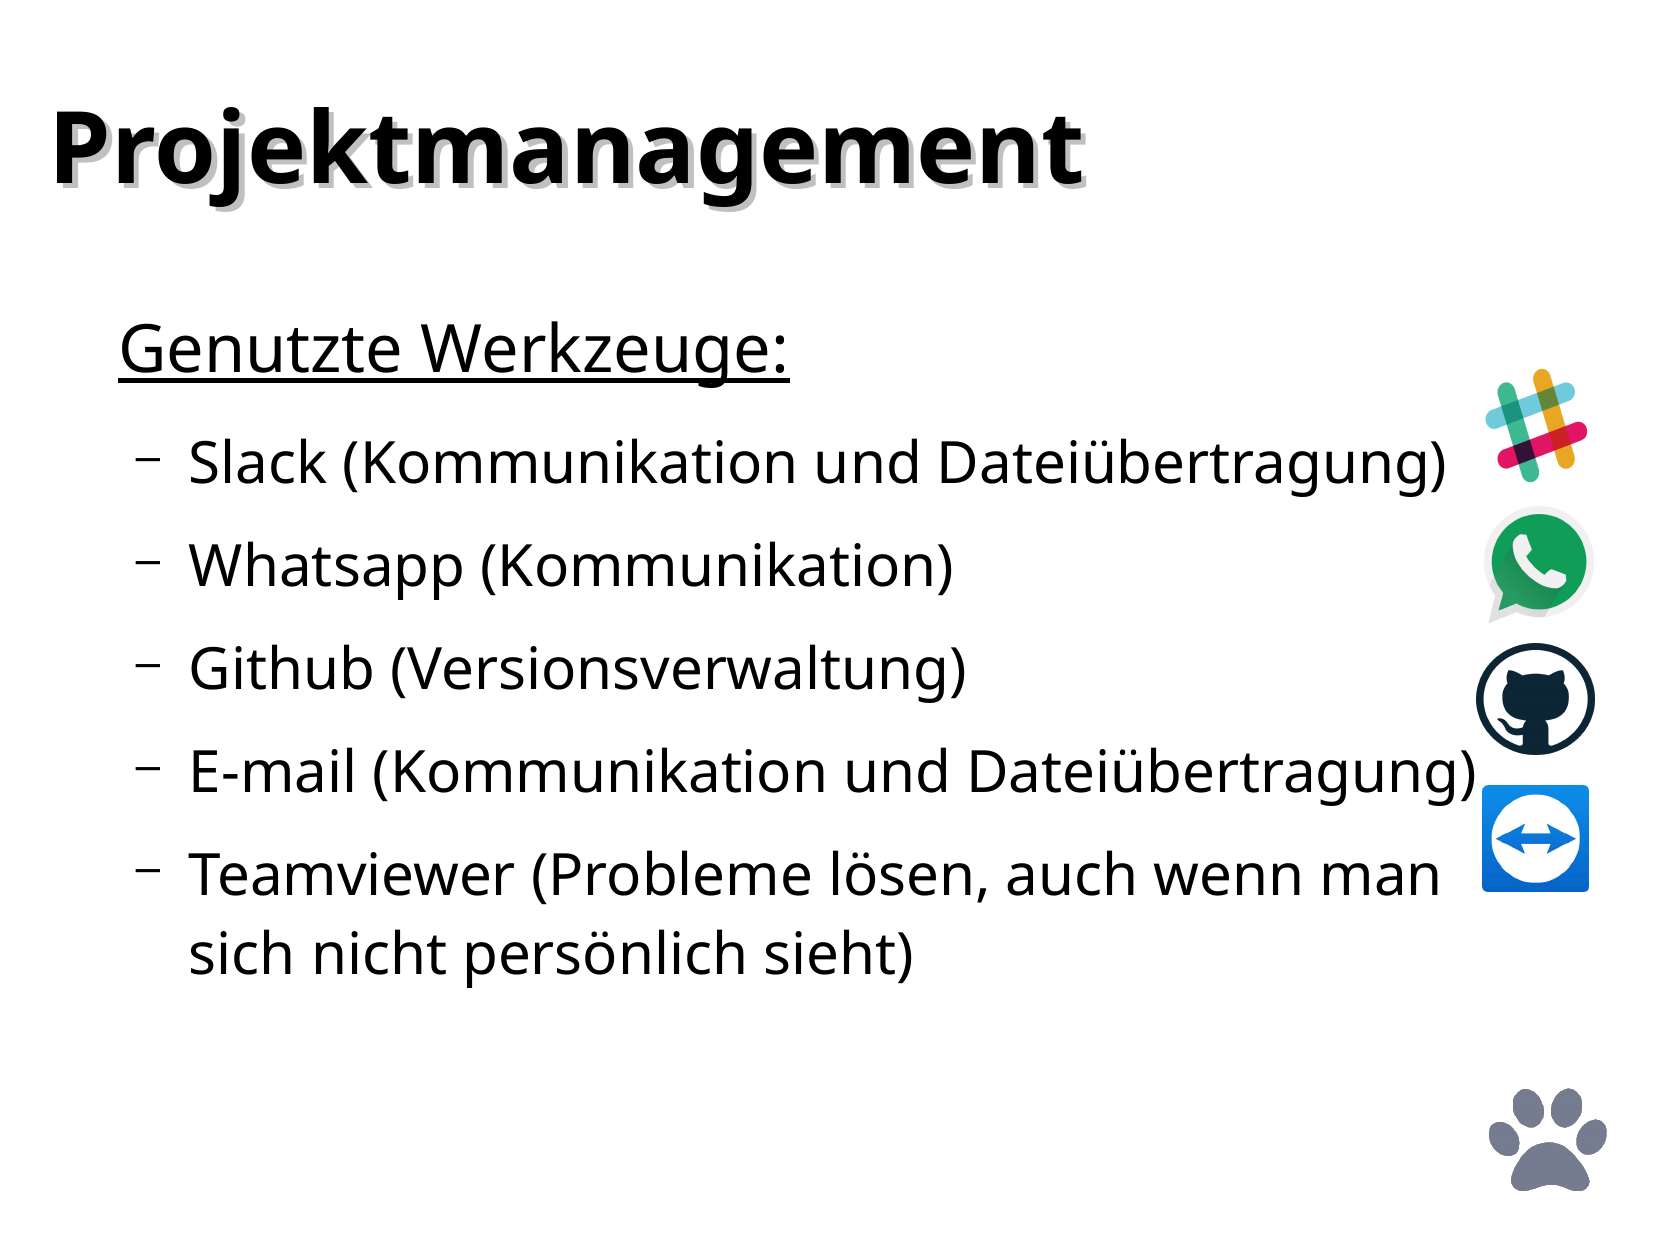

# Projektmanagement
Genutzte Werkzeuge:
Slack (Kommunikation und Dateiübertragung)
Whatsapp (Kommunikation)
Github (Versionsverwaltung)
E-mail (Kommunikation und Dateiübertragung)
Teamviewer (Probleme lösen, auch wenn man sich nicht persönlich sieht)